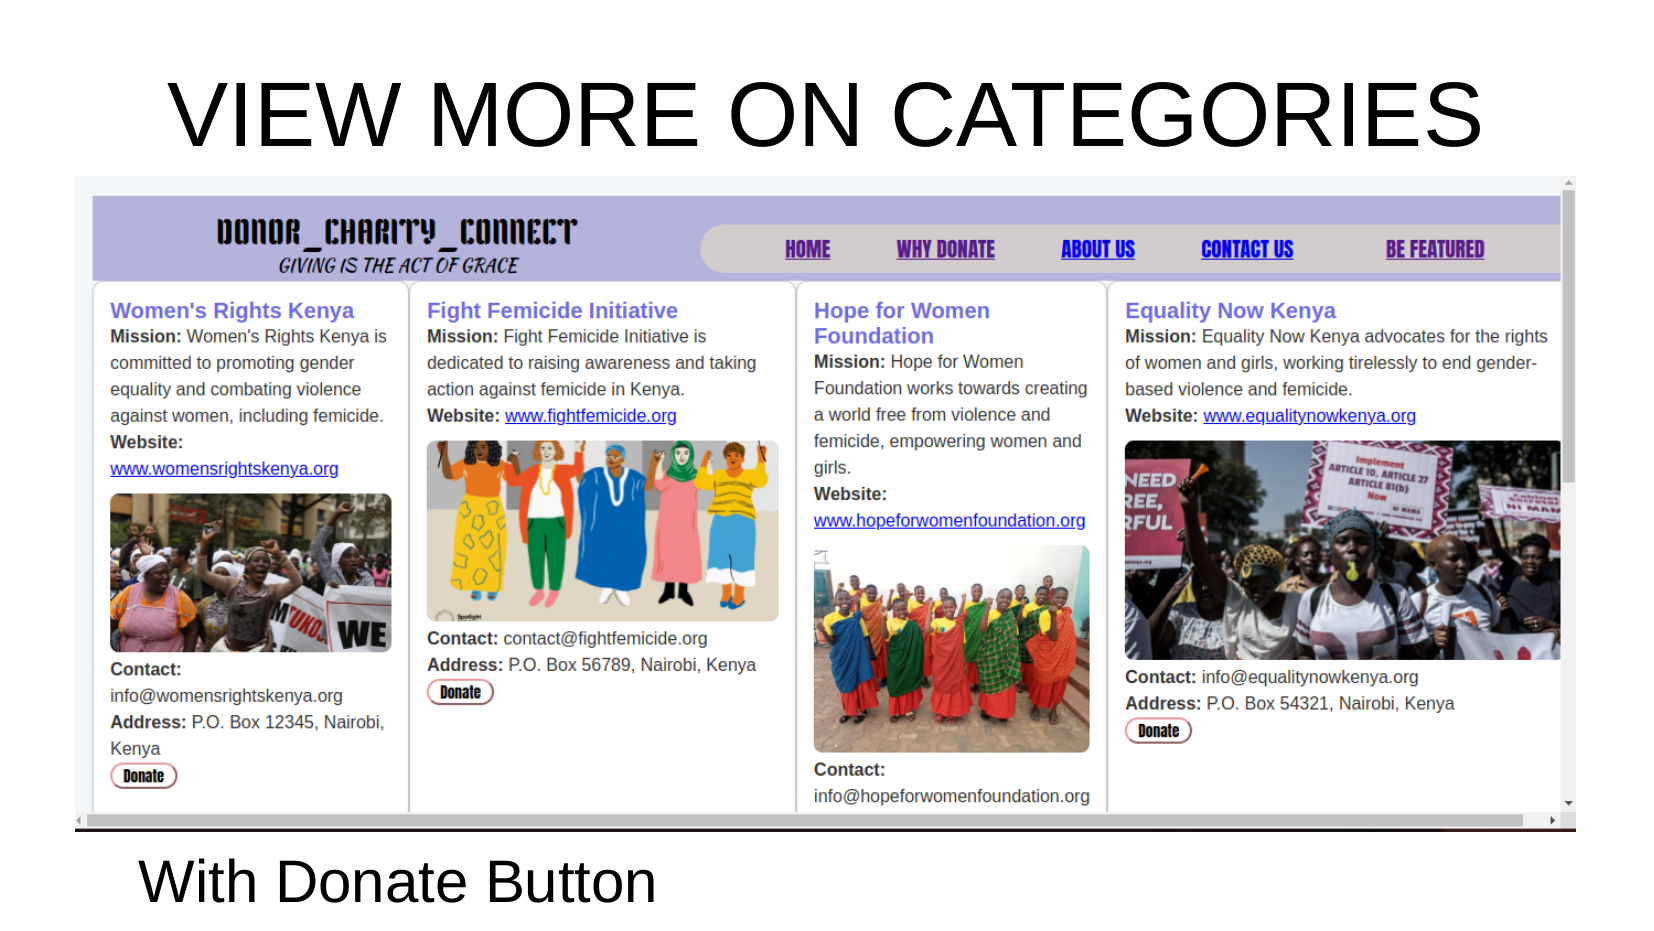

# VIEW MORE ON CATEGORIES
With Donate Button